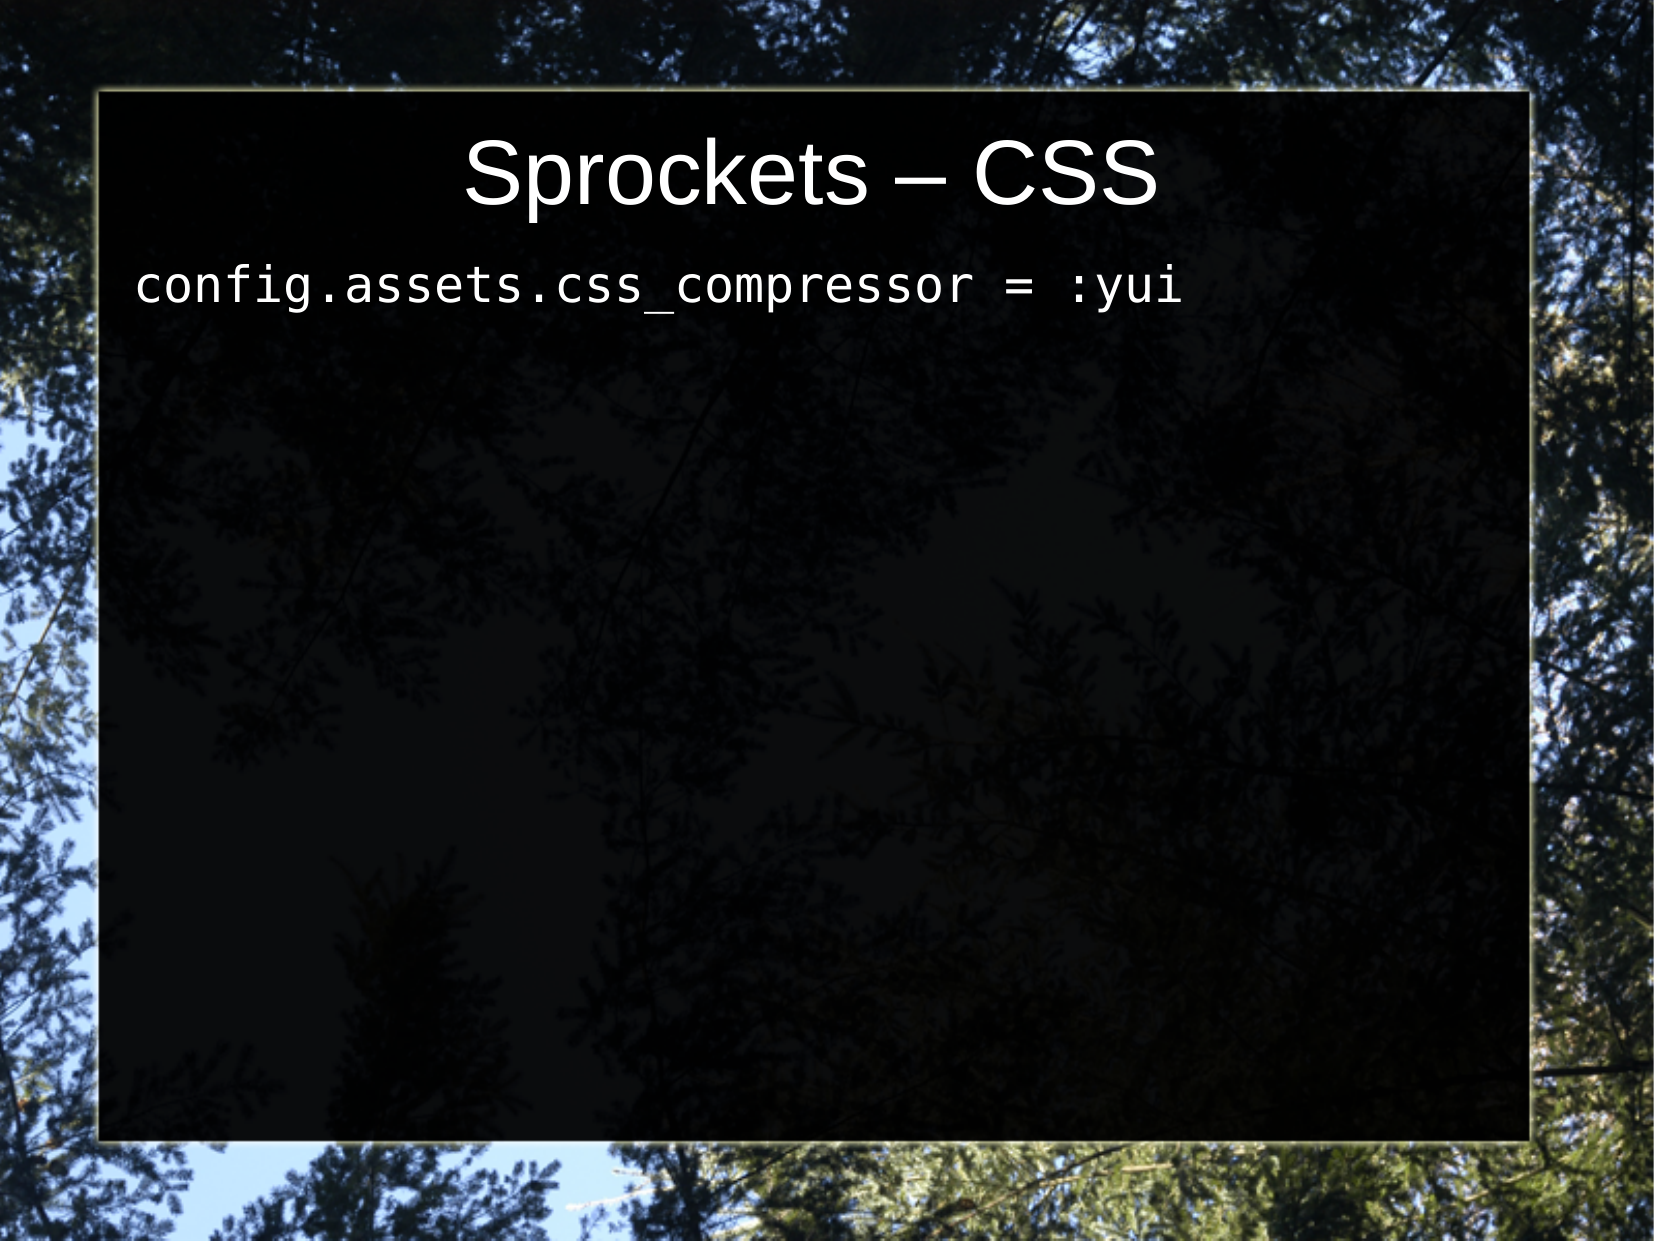

# Sprockets – CSS
config.assets.css_compressor = :yui